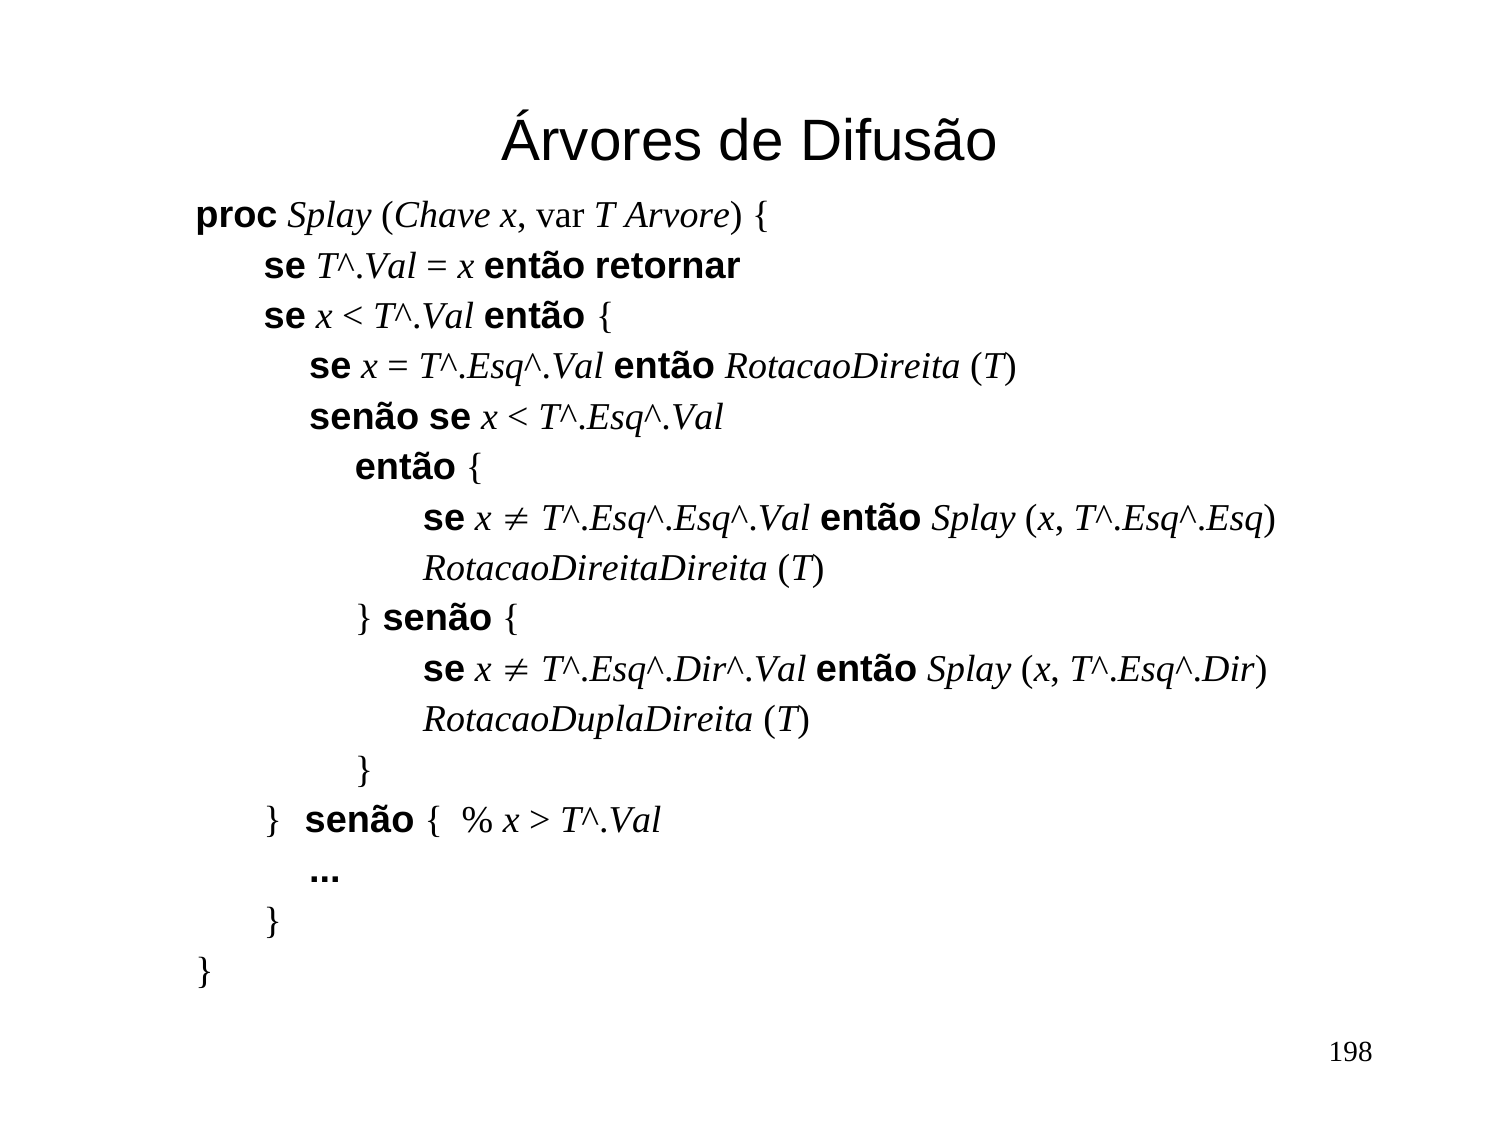

# Árvores de Difusão
proc Splay (Chave x, var T Arvore) {
 se T^.Val = x então retornar
 se x < T^.Val então {
 se x = T^.Esq^.Val então RotacaoDireita (T)
 senão se x < T^.Esq^.Val
 então {
 se x  T^.Esq^.Esq^.Val então Splay (x, T^.Esq^.Esq)
 RotacaoDireitaDireita (T)
 } senão {
 se x  T^.Esq^.Dir^.Val então Splay (x, T^.Esq^.Dir)
 RotacaoDuplaDireita (T)
 }
 } senão { % x > T^.Val
 ...
 }
}
198